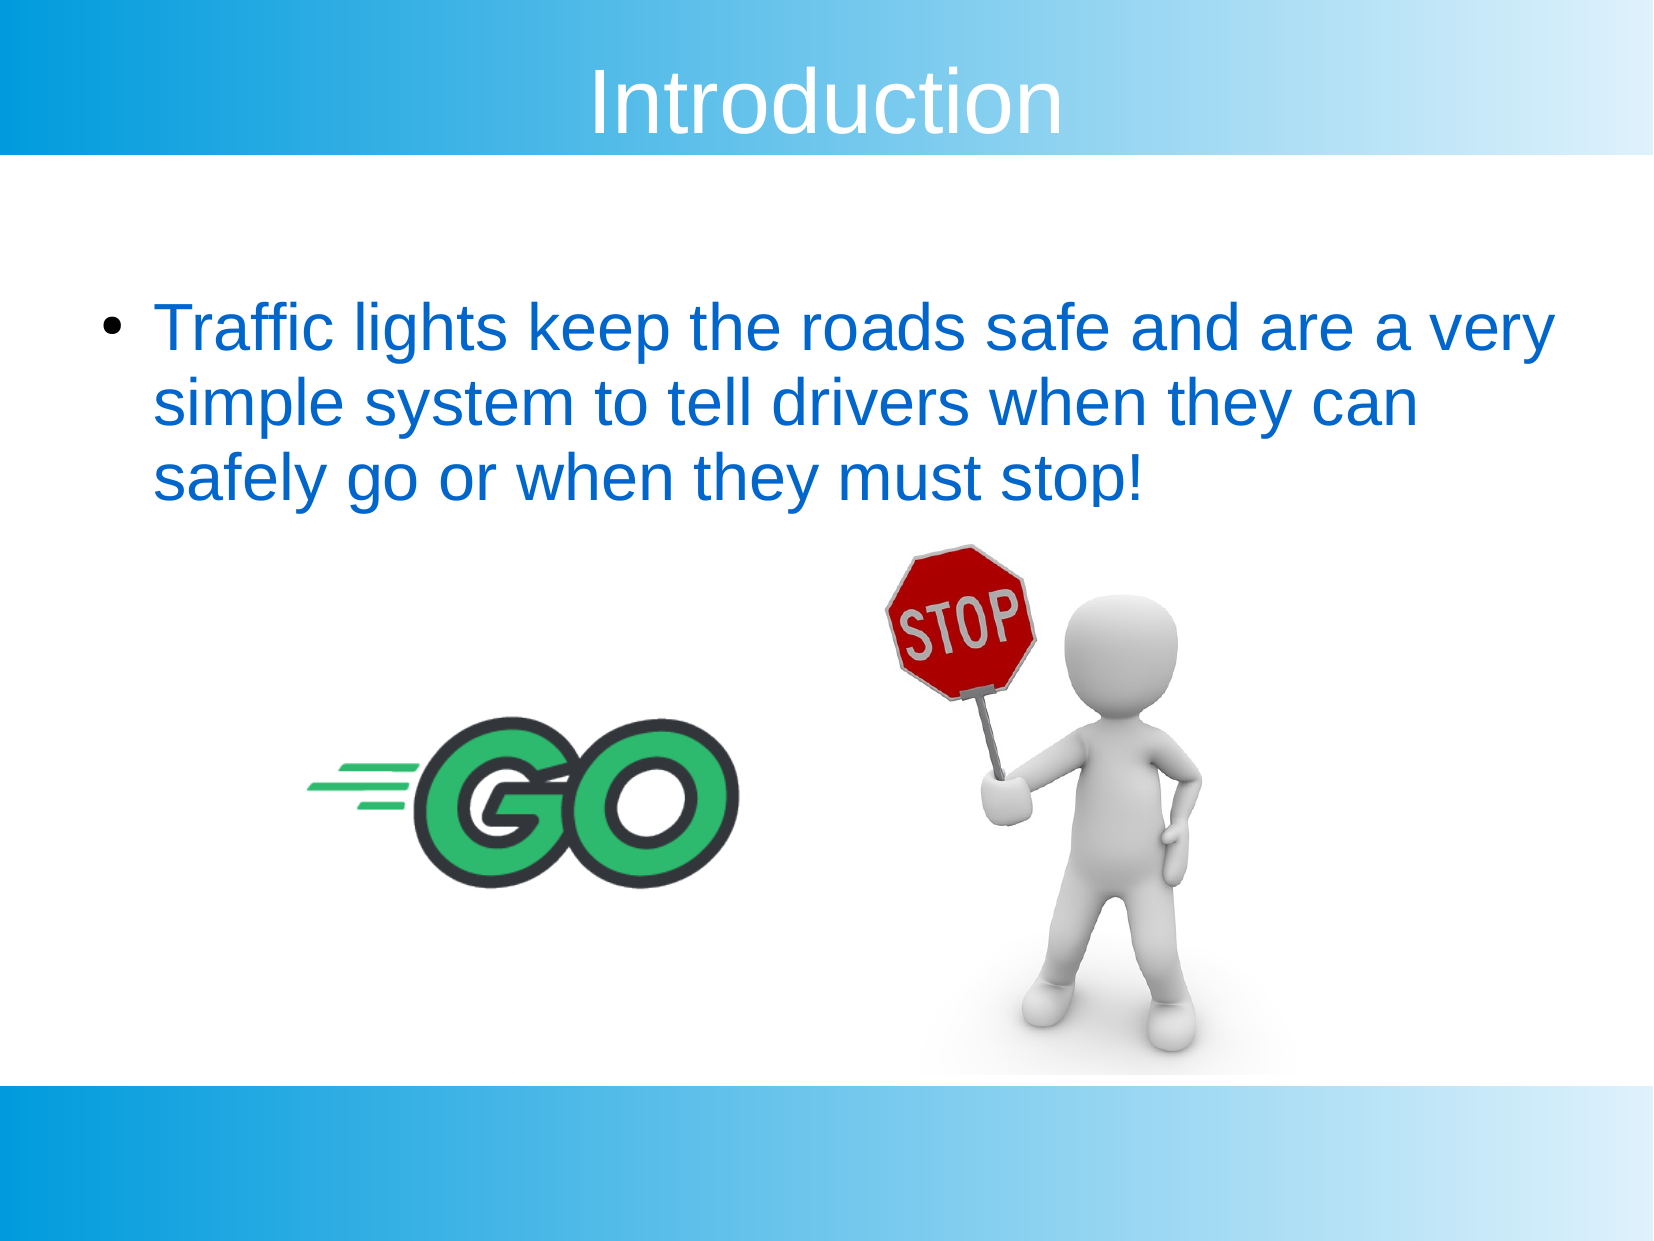

# Introduction
Traffic lights keep the roads safe and are a very simple system to tell drivers when they can safely go or when they must stop!